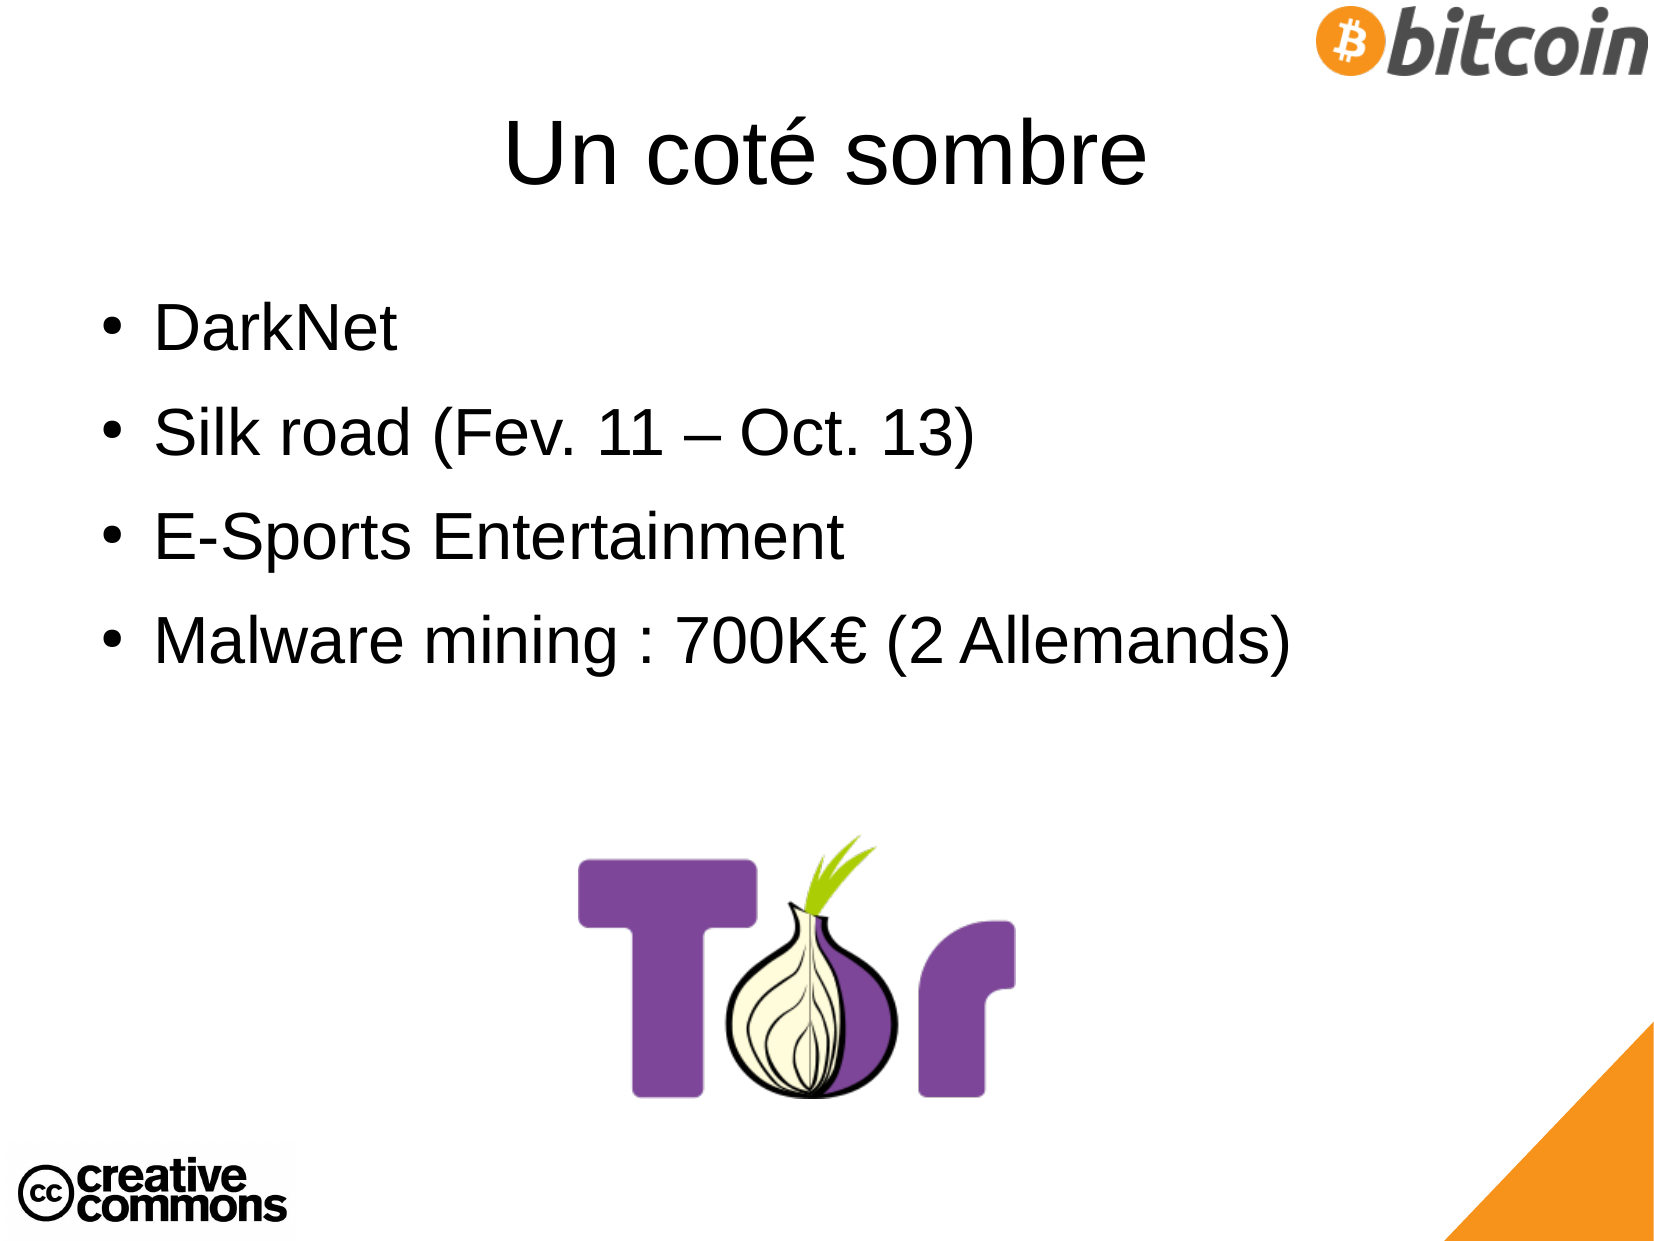

# Un coté sombre
DarkNet
Silk road (Fev. 11 – Oct. 13)
E-Sports Entertainment
Malware mining : 700K€ (2 Allemands)